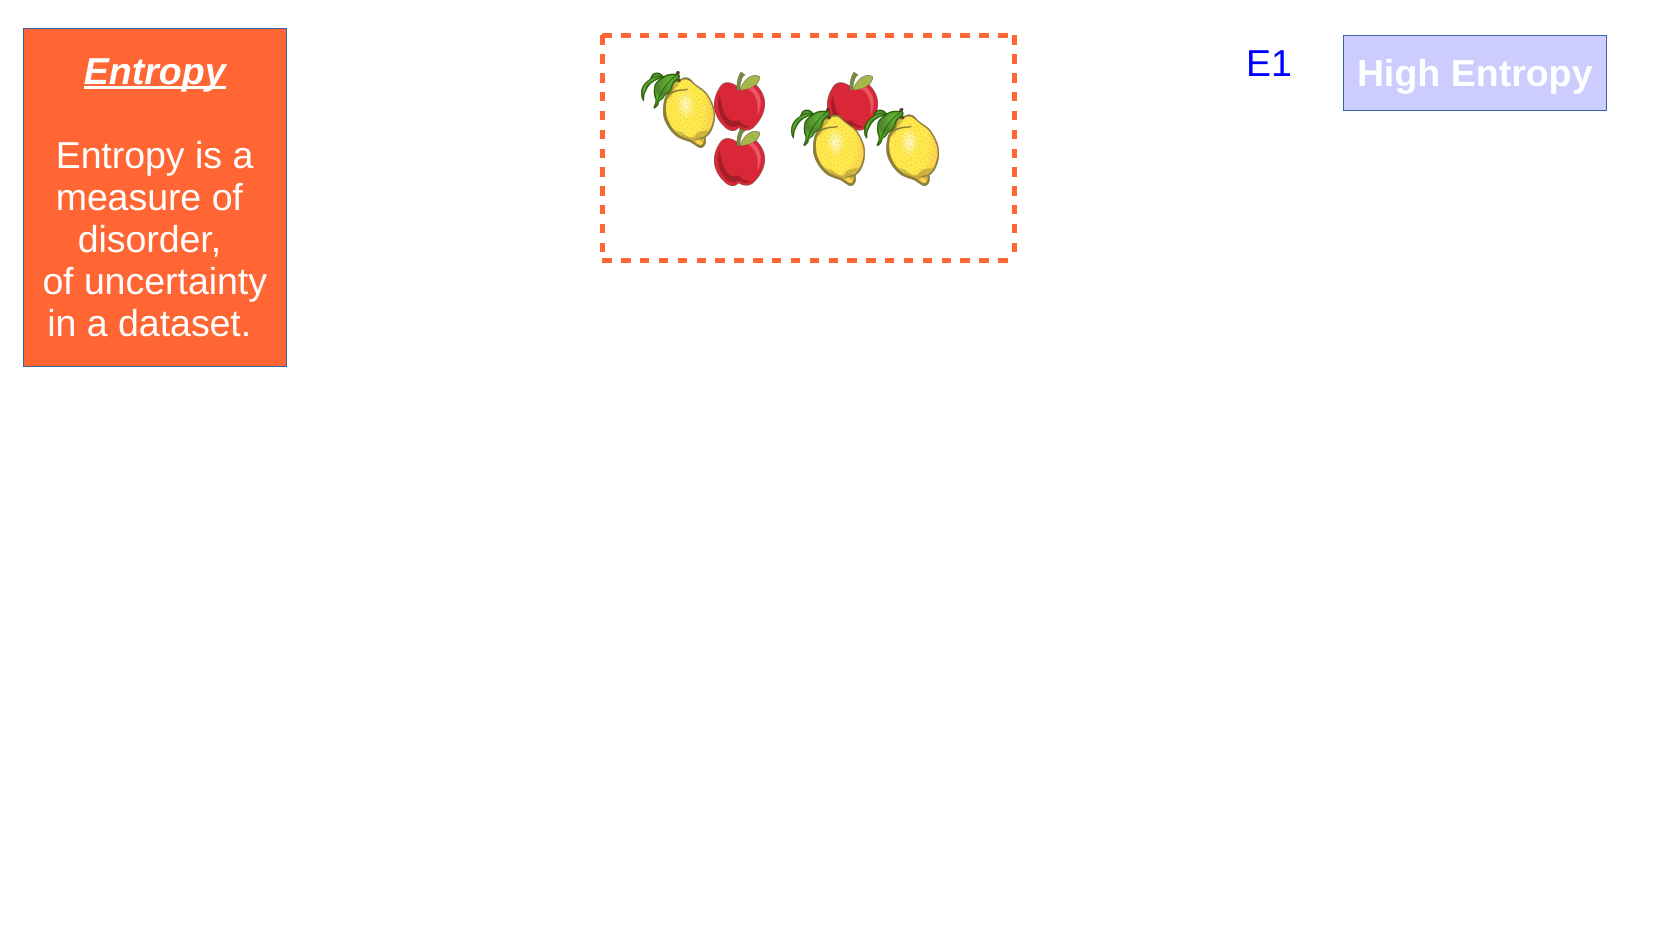

Entropy
Entropy is a
measure of
disorder,
of uncertainty
in a dataset.
E1
High Entropy